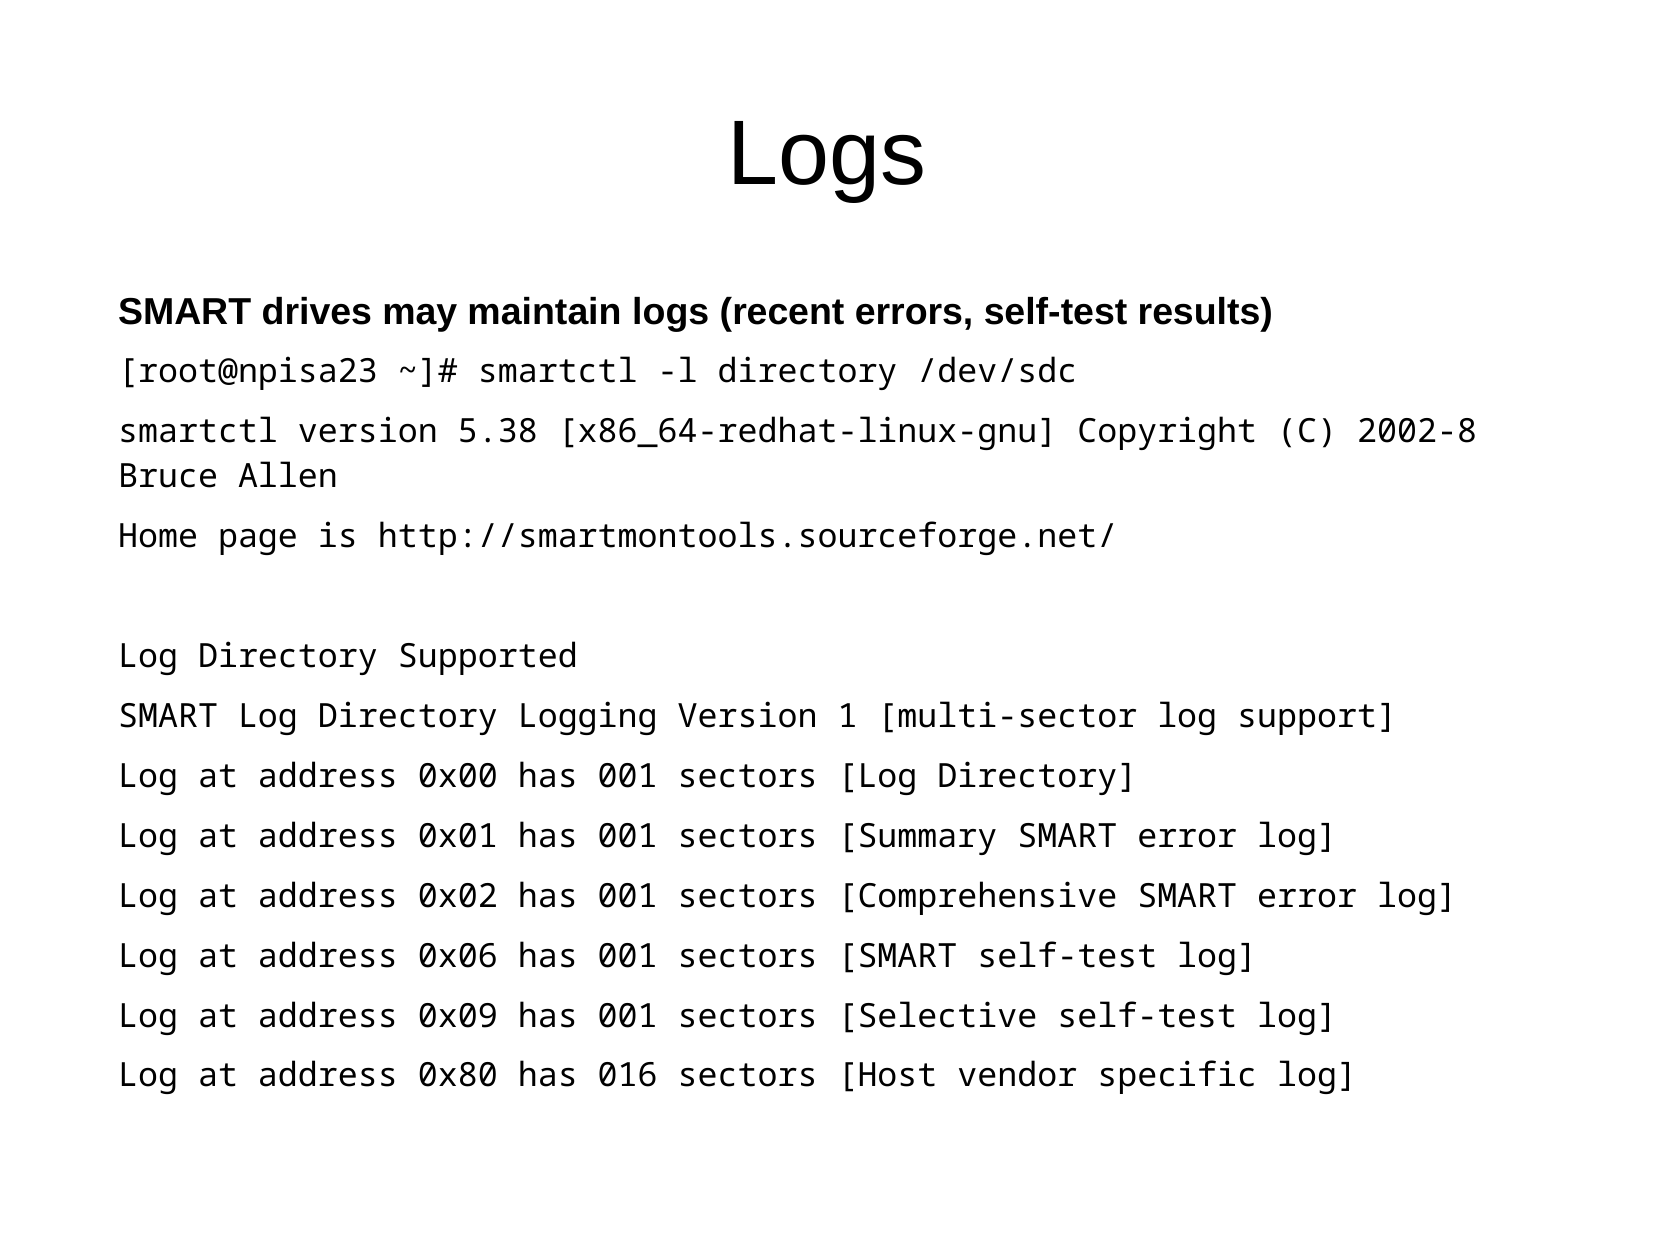

# Logs
SMART drives may maintain logs (recent errors, self-test results)
[root@npisa23 ~]# smartctl -l directory /dev/sdc
smartctl version 5.38 [x86_64-redhat-linux-gnu] Copyright (C) 2002-8 Bruce Allen
Home page is http://smartmontools.sourceforge.net/
Log Directory Supported
SMART Log Directory Logging Version 1 [multi-sector log support]
Log at address 0x00 has 001 sectors [Log Directory]
Log at address 0x01 has 001 sectors [Summary SMART error log]
Log at address 0x02 has 001 sectors [Comprehensive SMART error log]
Log at address 0x06 has 001 sectors [SMART self-test log]
Log at address 0x09 has 001 sectors [Selective self-test log]
Log at address 0x80 has 016 sectors [Host vendor specific log]